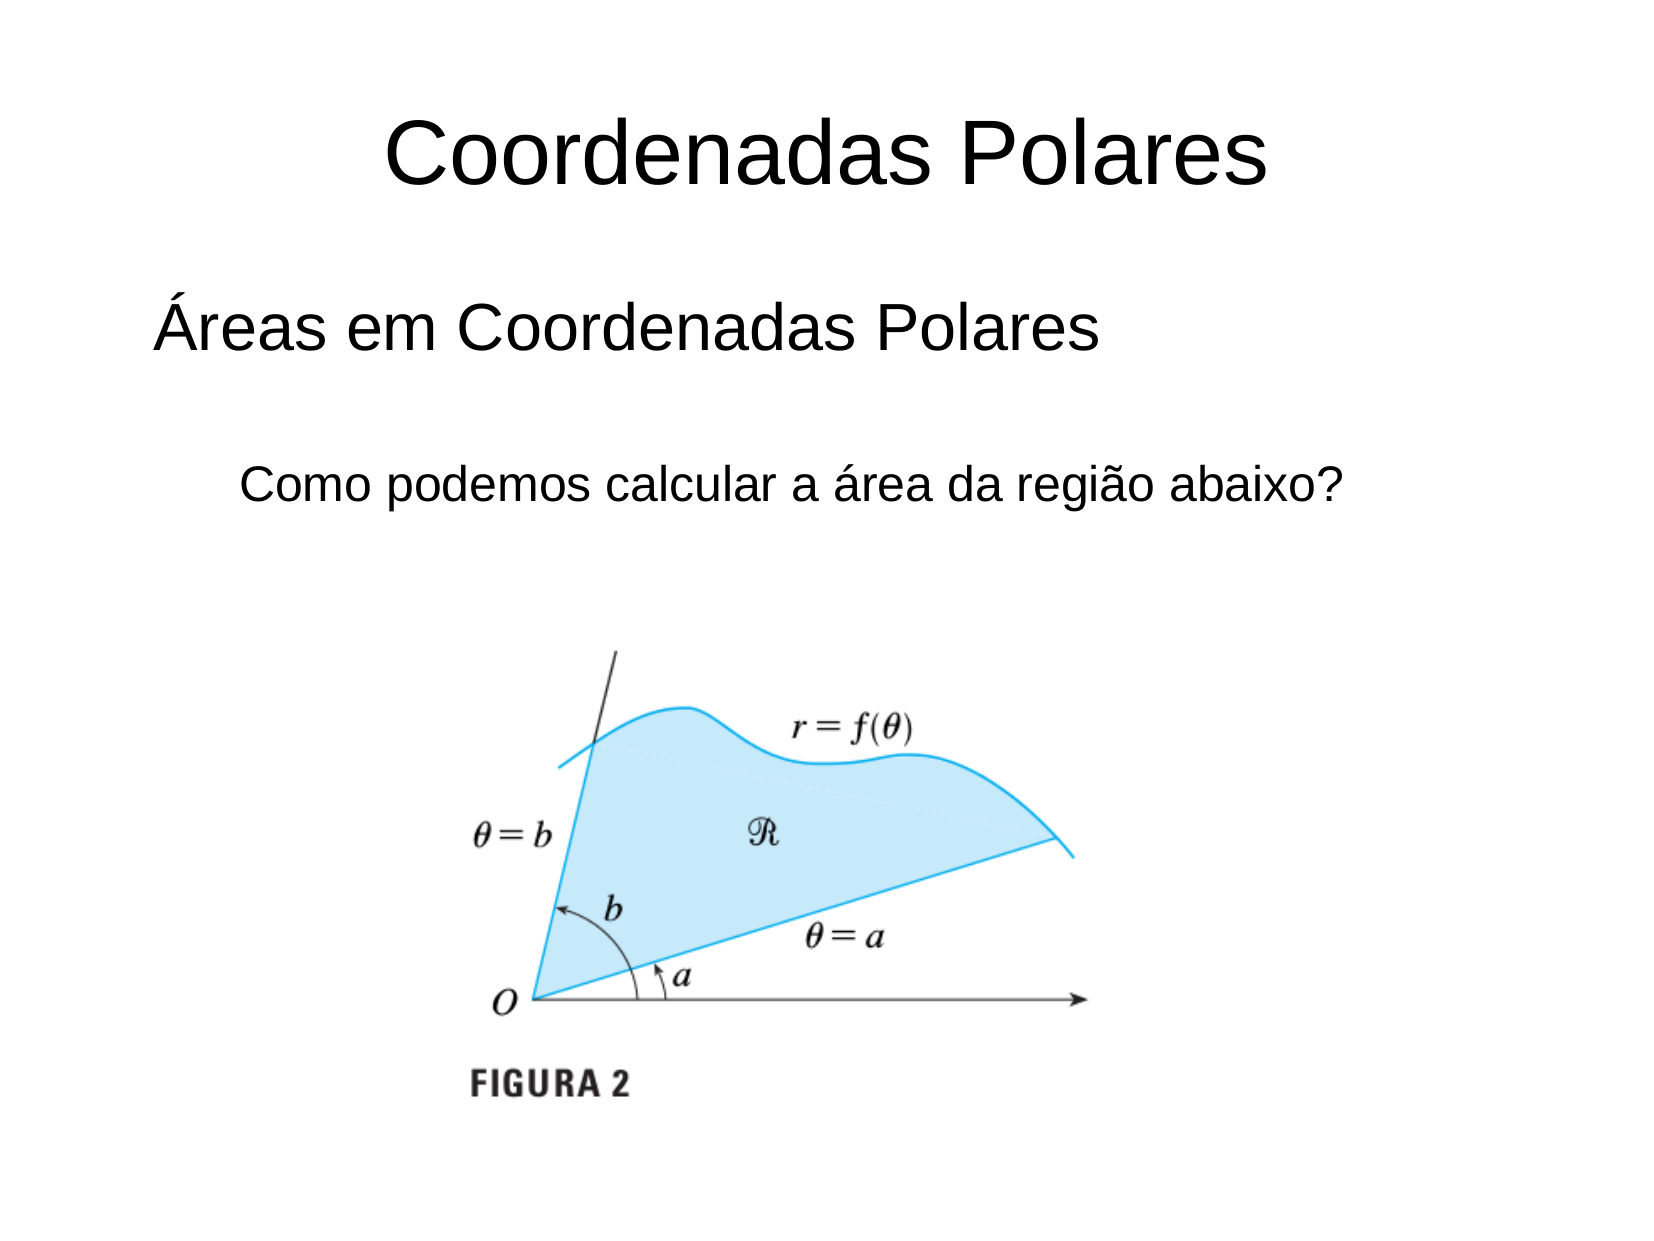

# Coordenadas Polares
Áreas em Coordenadas Polares
Como podemos calcular a área da região abaixo?